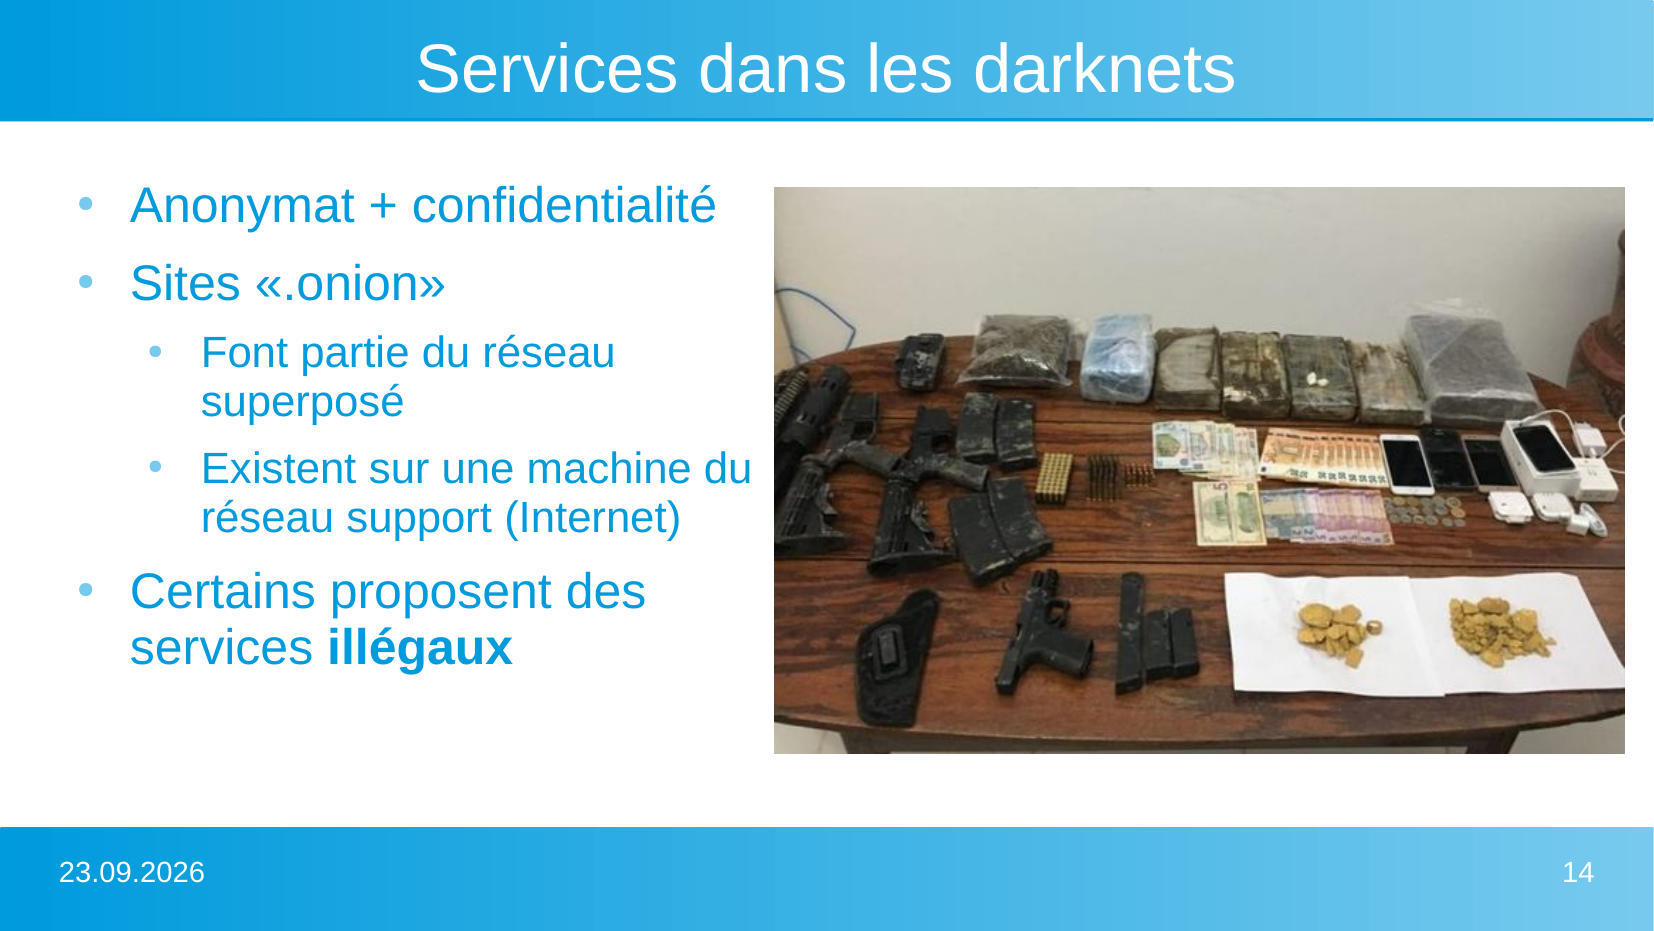

# Services dans les darknets
Anonymat + confidentialité
Sites «.onion»
Font partie du réseau superposé
Existent sur une machine du réseau support (Internet)
Certains proposent des services illégaux
14